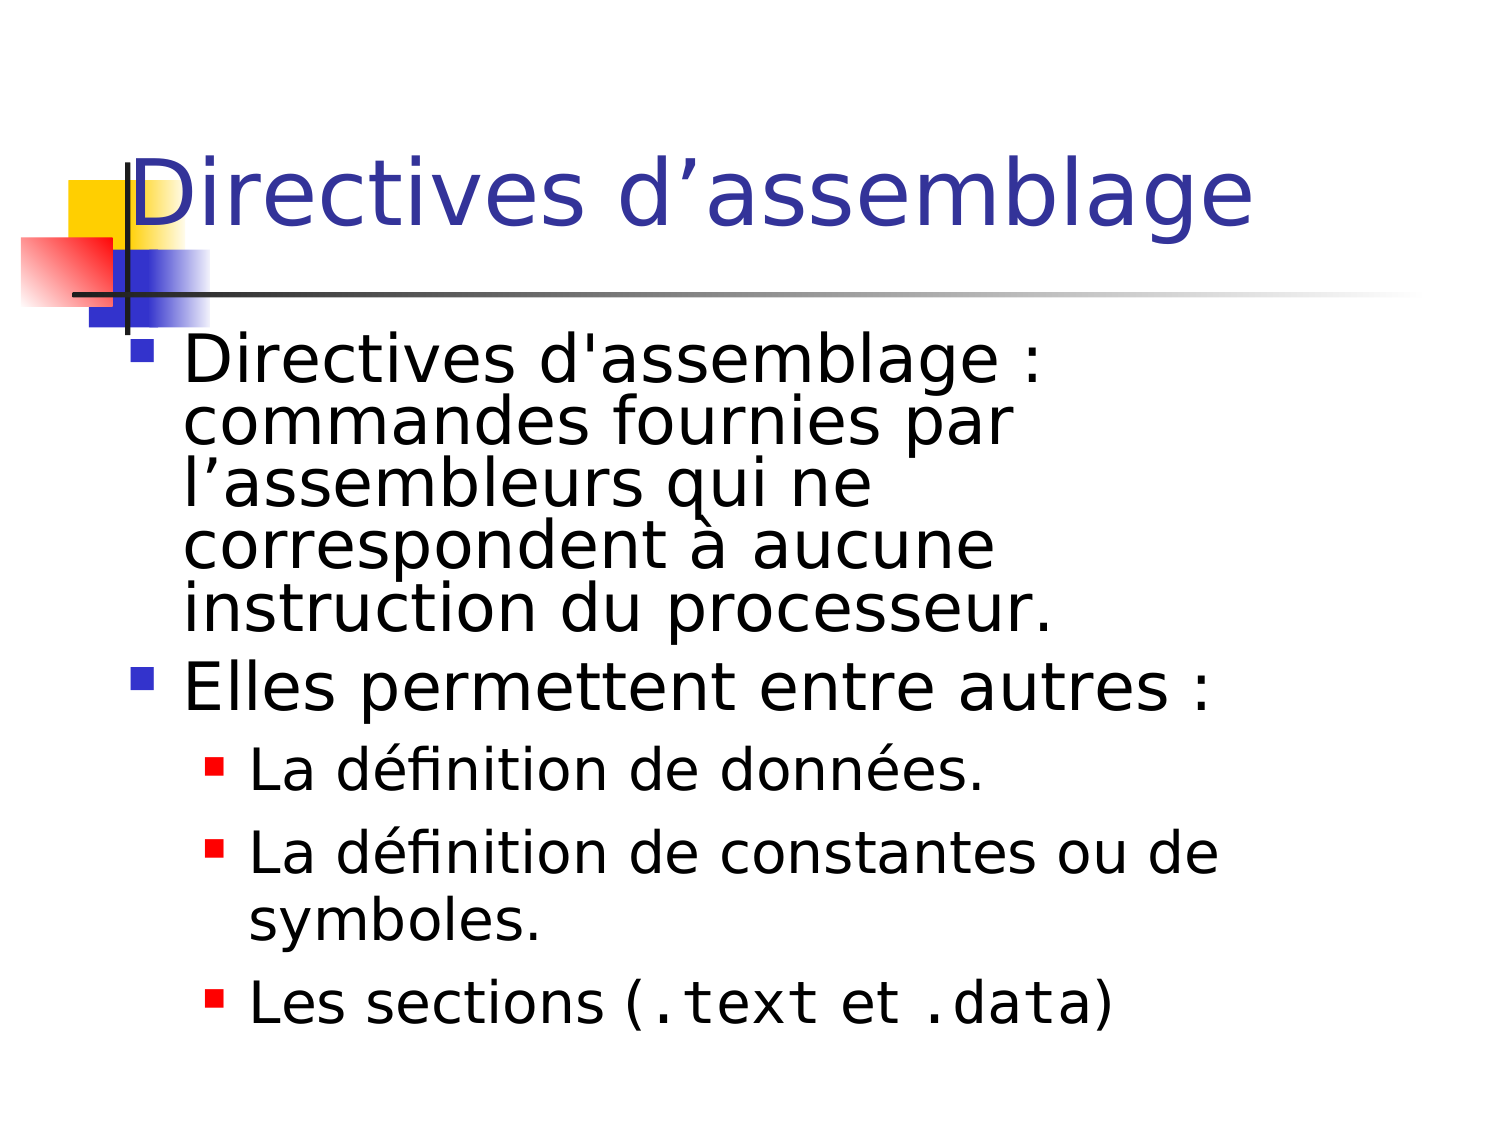

# Directives d’assemblage
Directives d'assemblage : commandes fournies par l’assembleurs qui ne correspondent à aucune instruction du processeur.
Elles permettent entre autres :
La définition de données.
La définition de constantes ou de symboles.
Les sections (.text et .data)